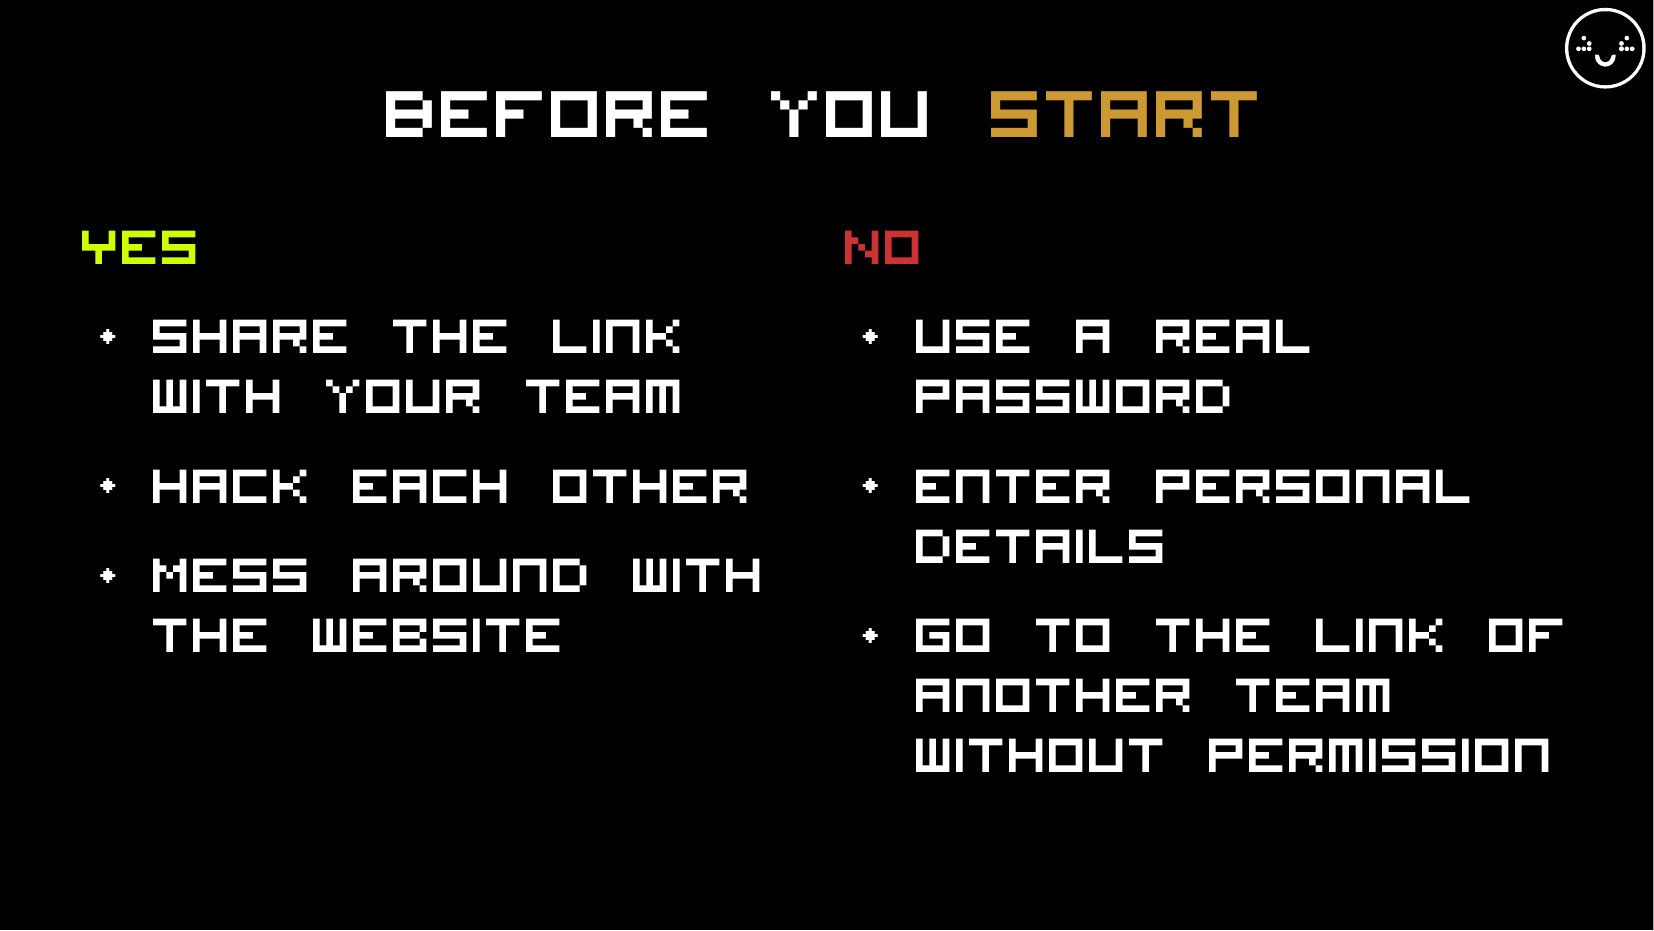

# Before you start
Yes
share the link with your team
hack each other
Mess around with the website
No
Use a real password
Enter personal details
Go to the link of another team without permission